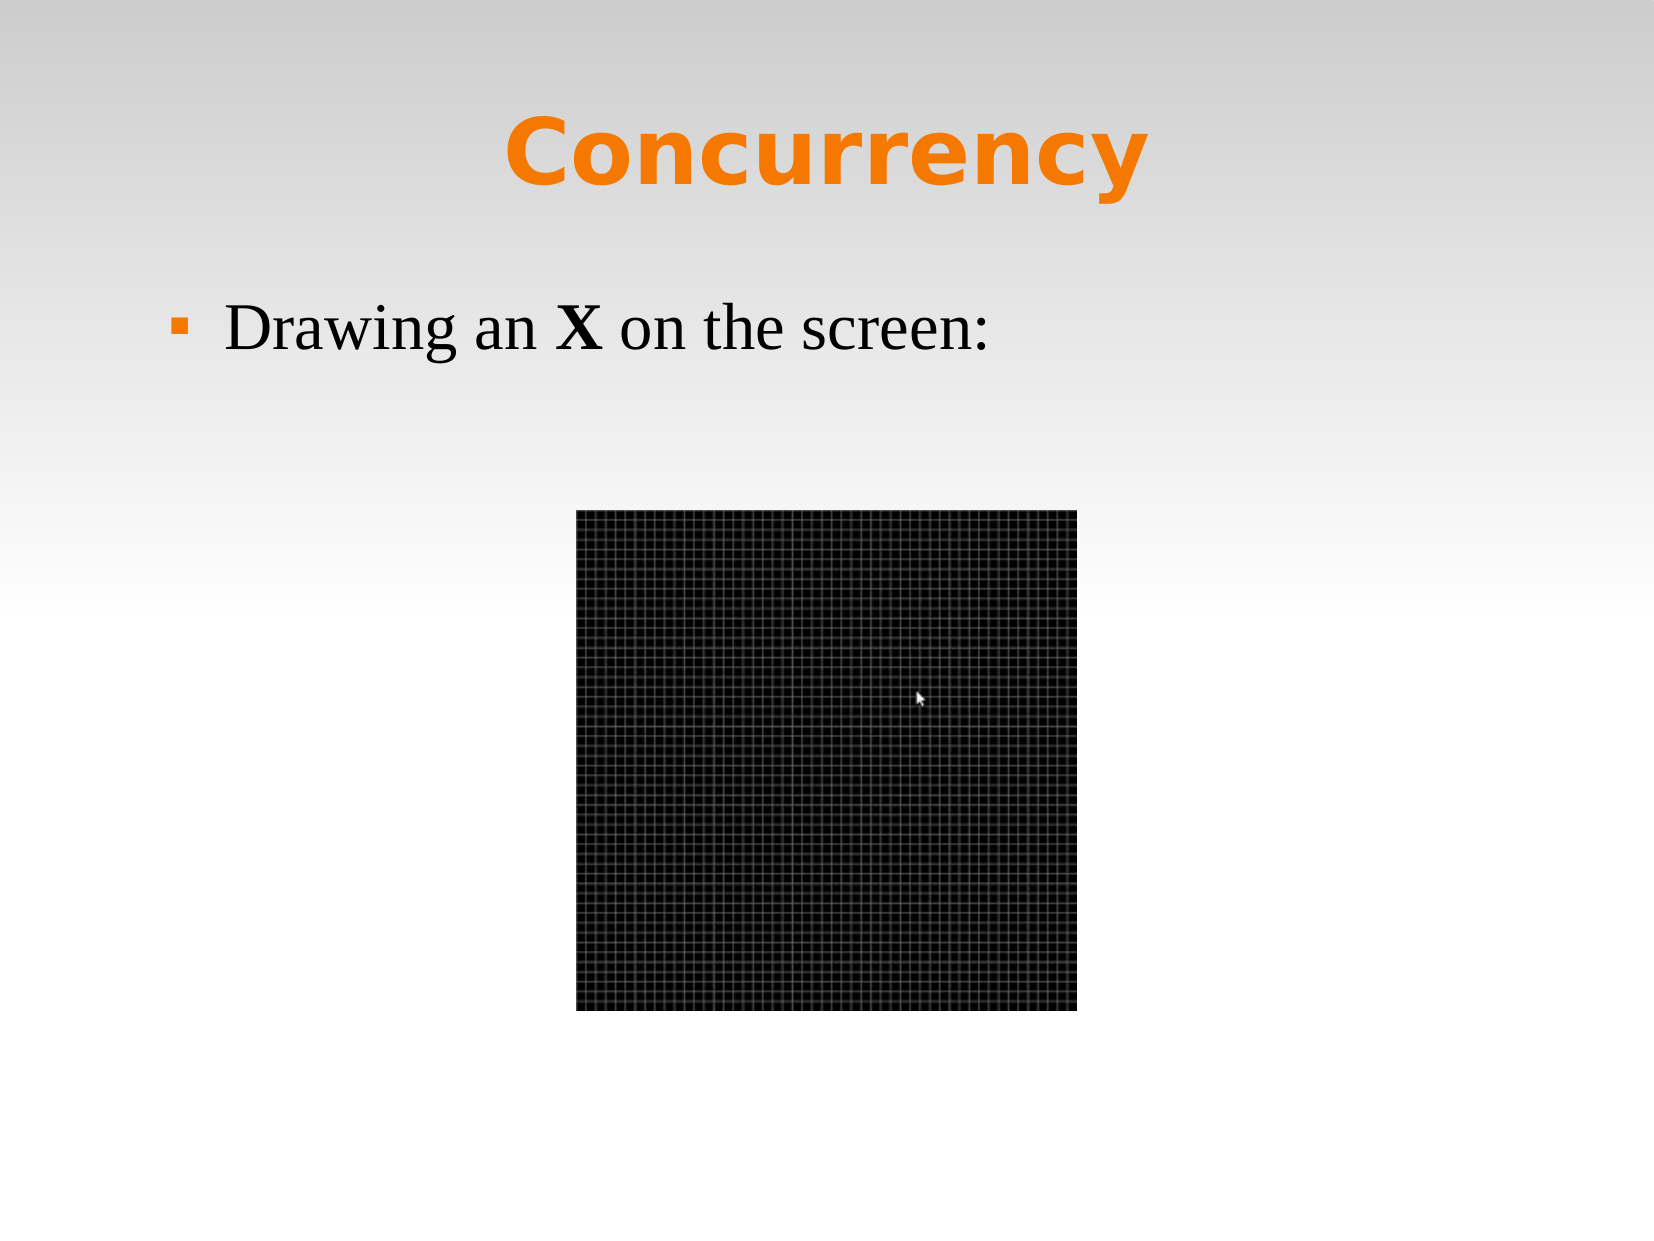

# Concurrency
Drawing an X on the screen: